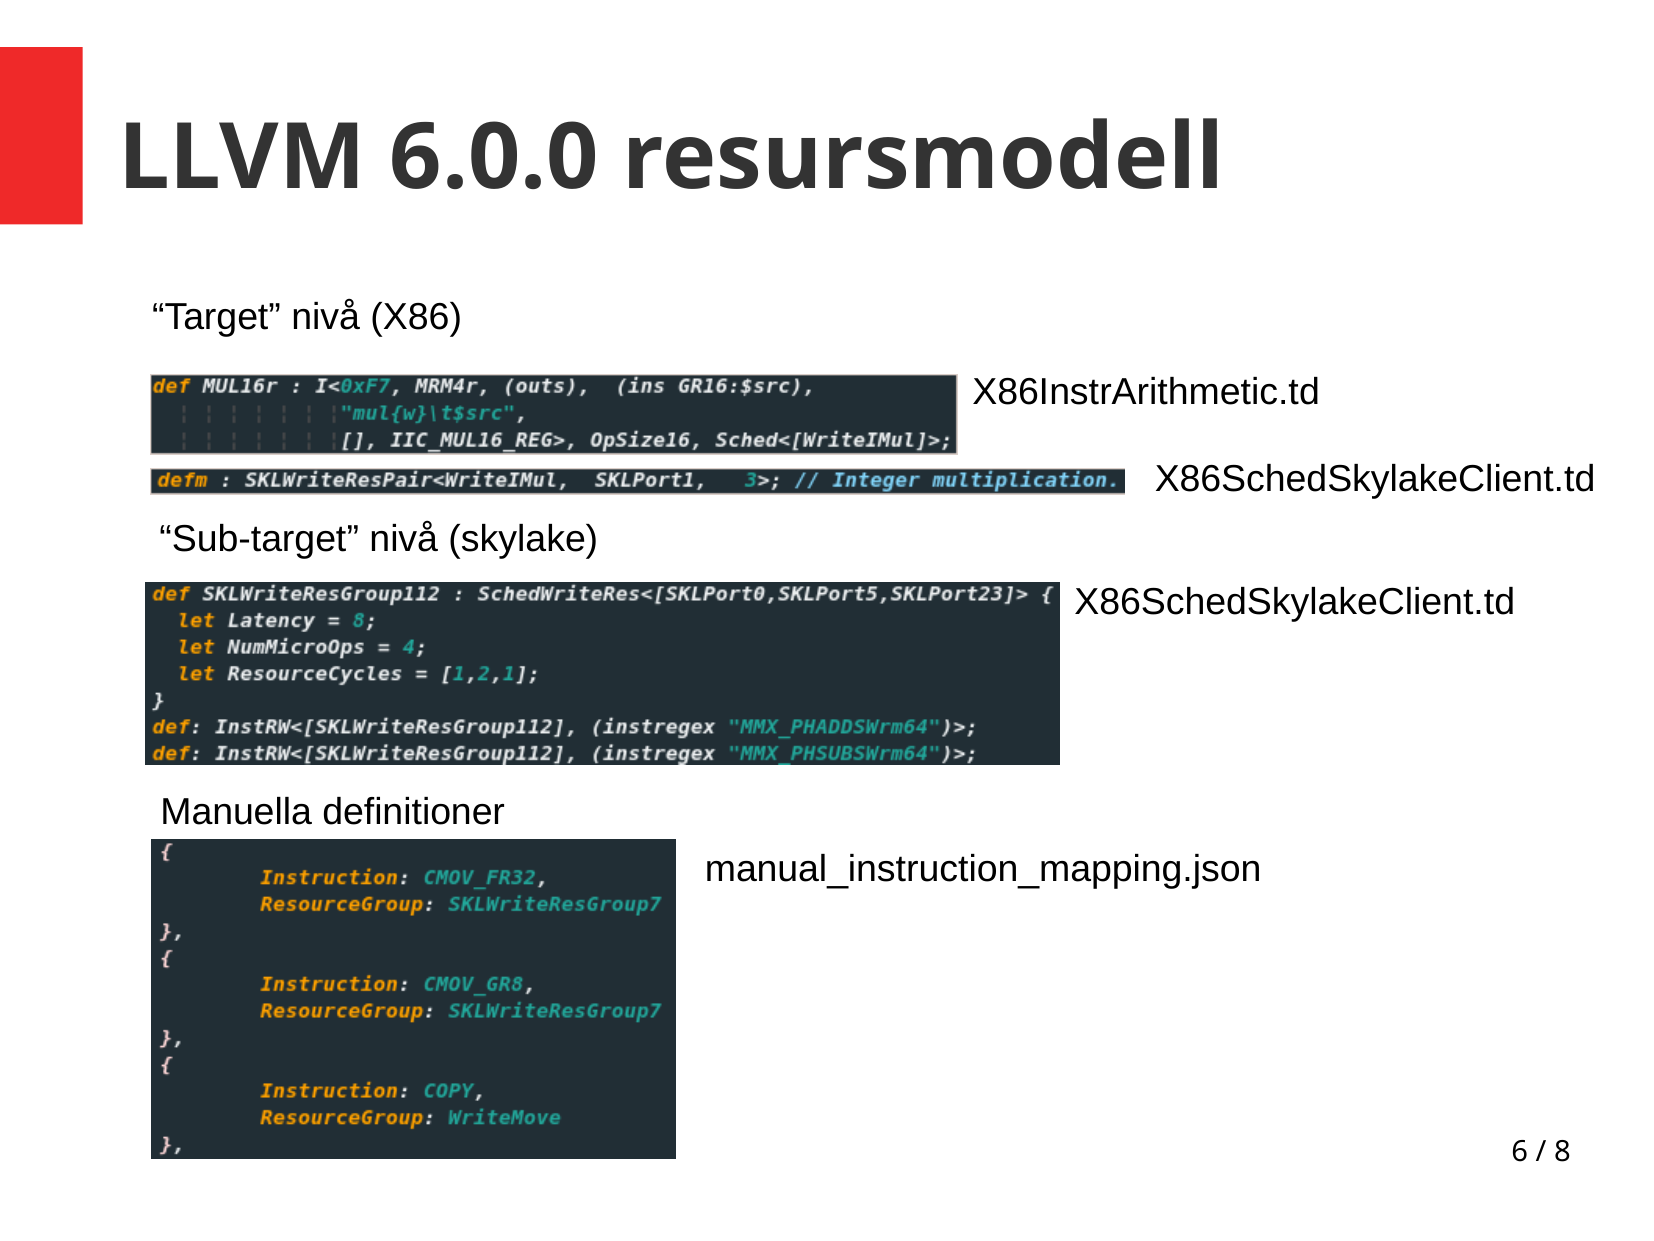

# LLVM 6.0.0 resursmodell
“Target” nivå (X86)
X86InstrArithmetic.td
X86SchedSkylakeClient.td
“Sub-target” nivå (skylake)
X86SchedSkylakeClient.td
Manuella definitioner
manual_instruction_mapping.json
6